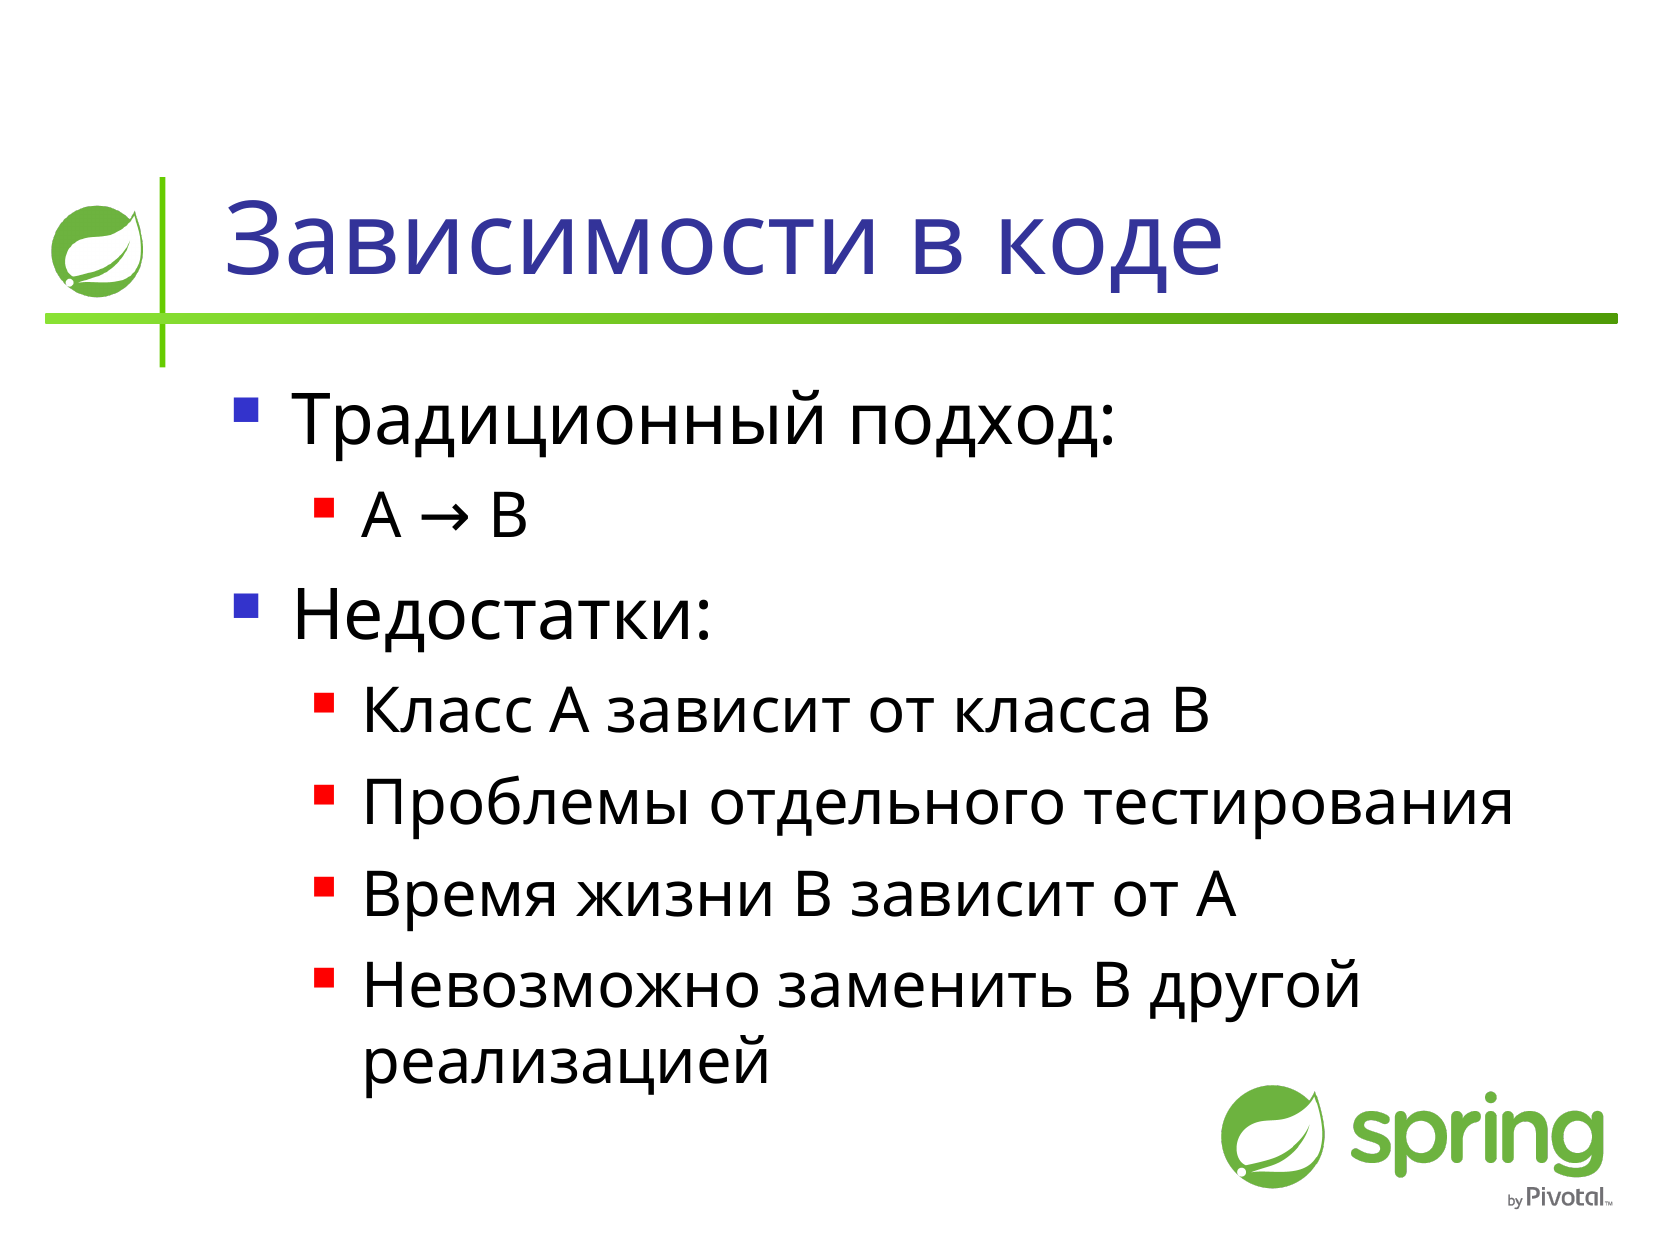

# Зависимости в коде
Традиционный подход:
A → B
Недостатки:
Класс A зависит от класса B
Проблемы отдельного тестирования
Время жизни B зависит от A
Невозможно заменить B другой реализацией